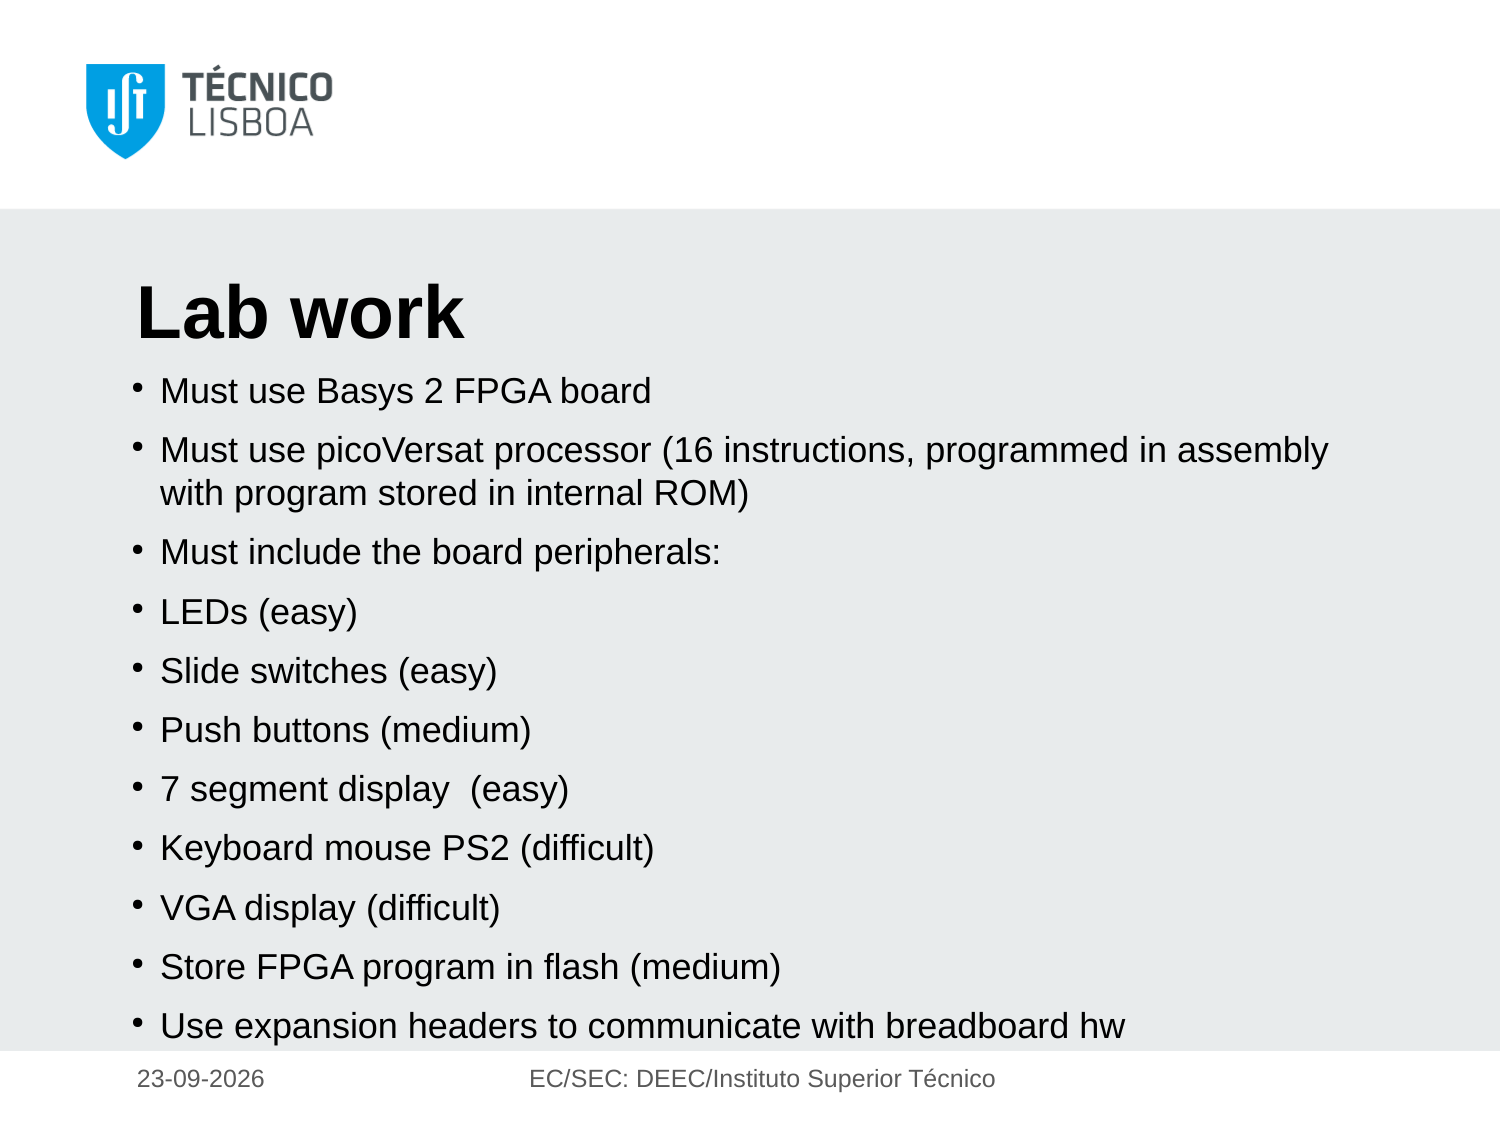

# Lab work
Must use Basys 2 FPGA board
Must use picoVersat processor (16 instructions, programmed in assembly with program stored in internal ROM)
Must include the board peripherals:
LEDs (easy)
Slide switches (easy)
Push buttons (medium)
7 segment display  (easy)
Keyboard mouse PS2 (difficult)
VGA display (difficult)
Store FPGA program in flash (medium)
Use expansion headers to communicate with breadboard hw
EC/SEC: DEEC/Instituto Superior Técnico